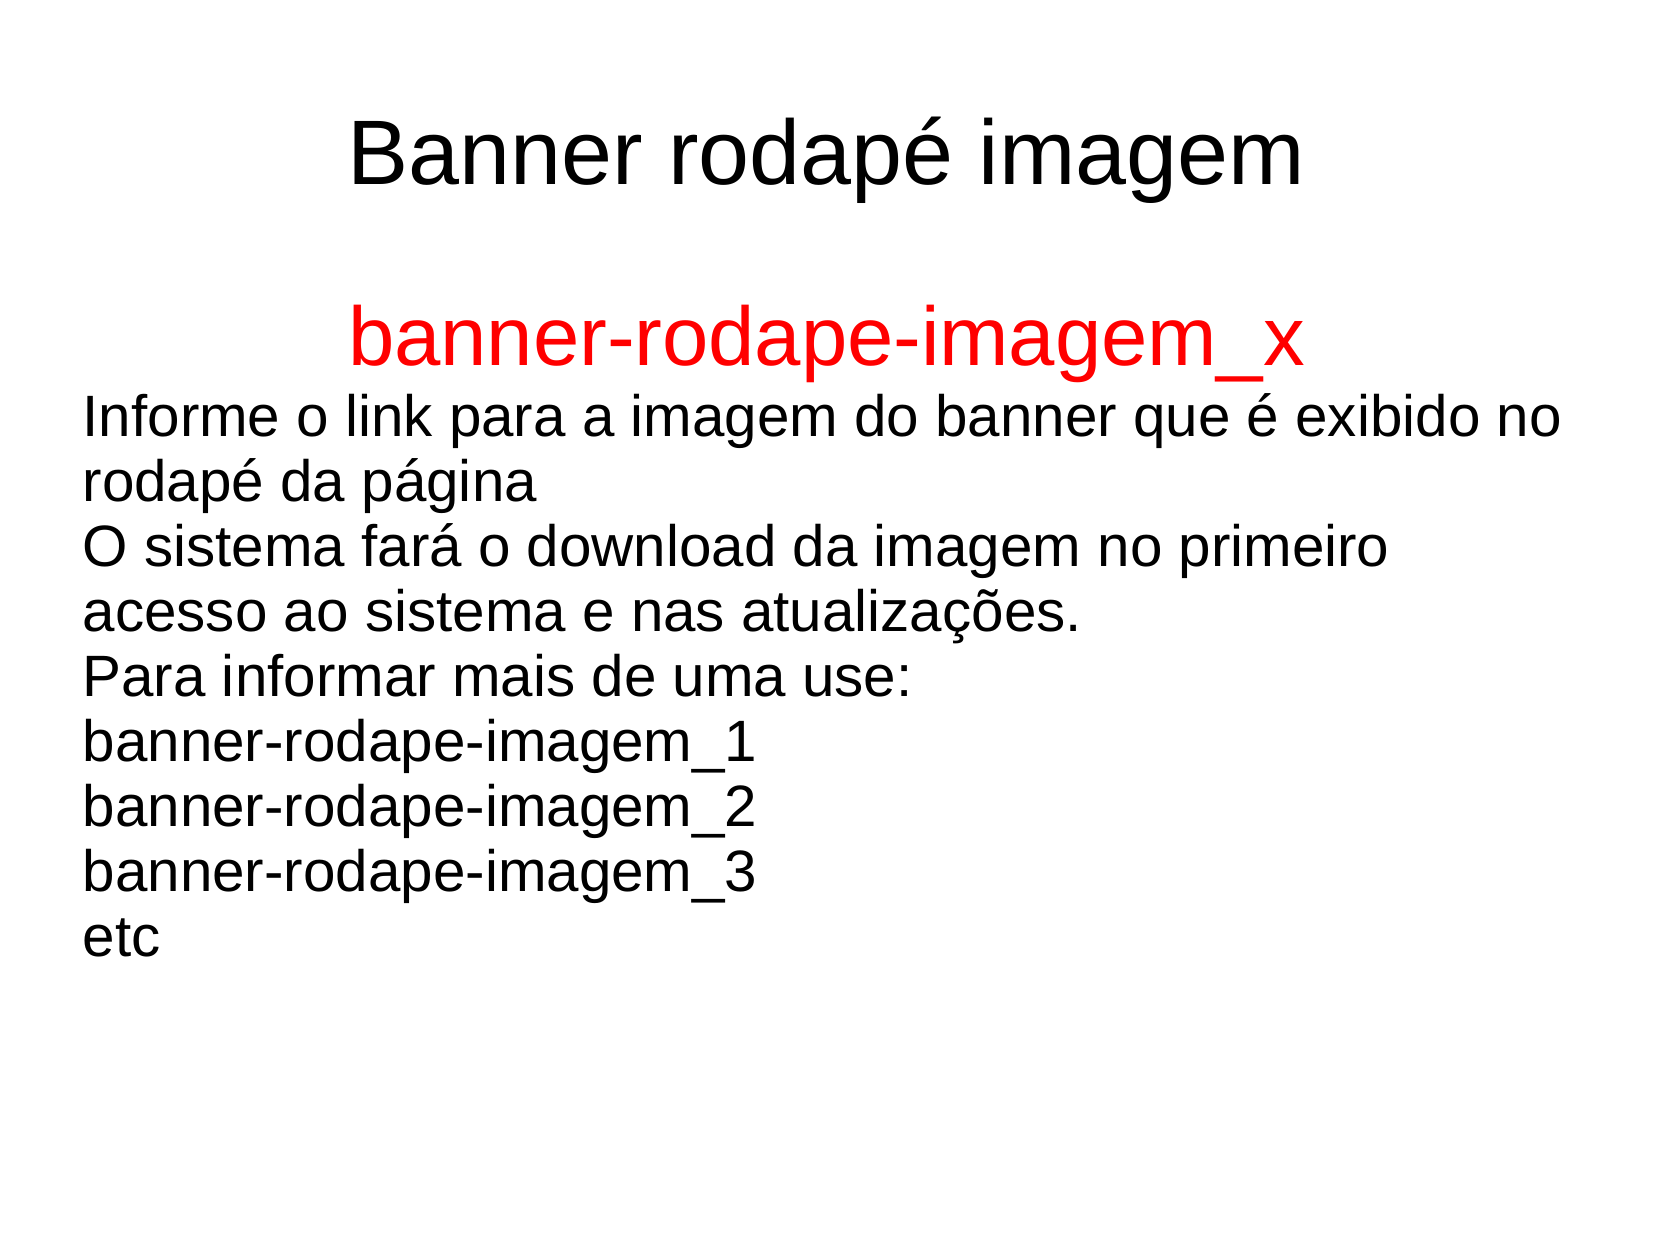

# Banner rodapé imagem
banner-rodape-imagem_x
Informe o link para a imagem do banner que é exibido no rodapé da página
O sistema fará o download da imagem no primeiro acesso ao sistema e nas atualizações.
Para informar mais de uma use:
banner-rodape-imagem_1
banner-rodape-imagem_2
banner-rodape-imagem_3
etc